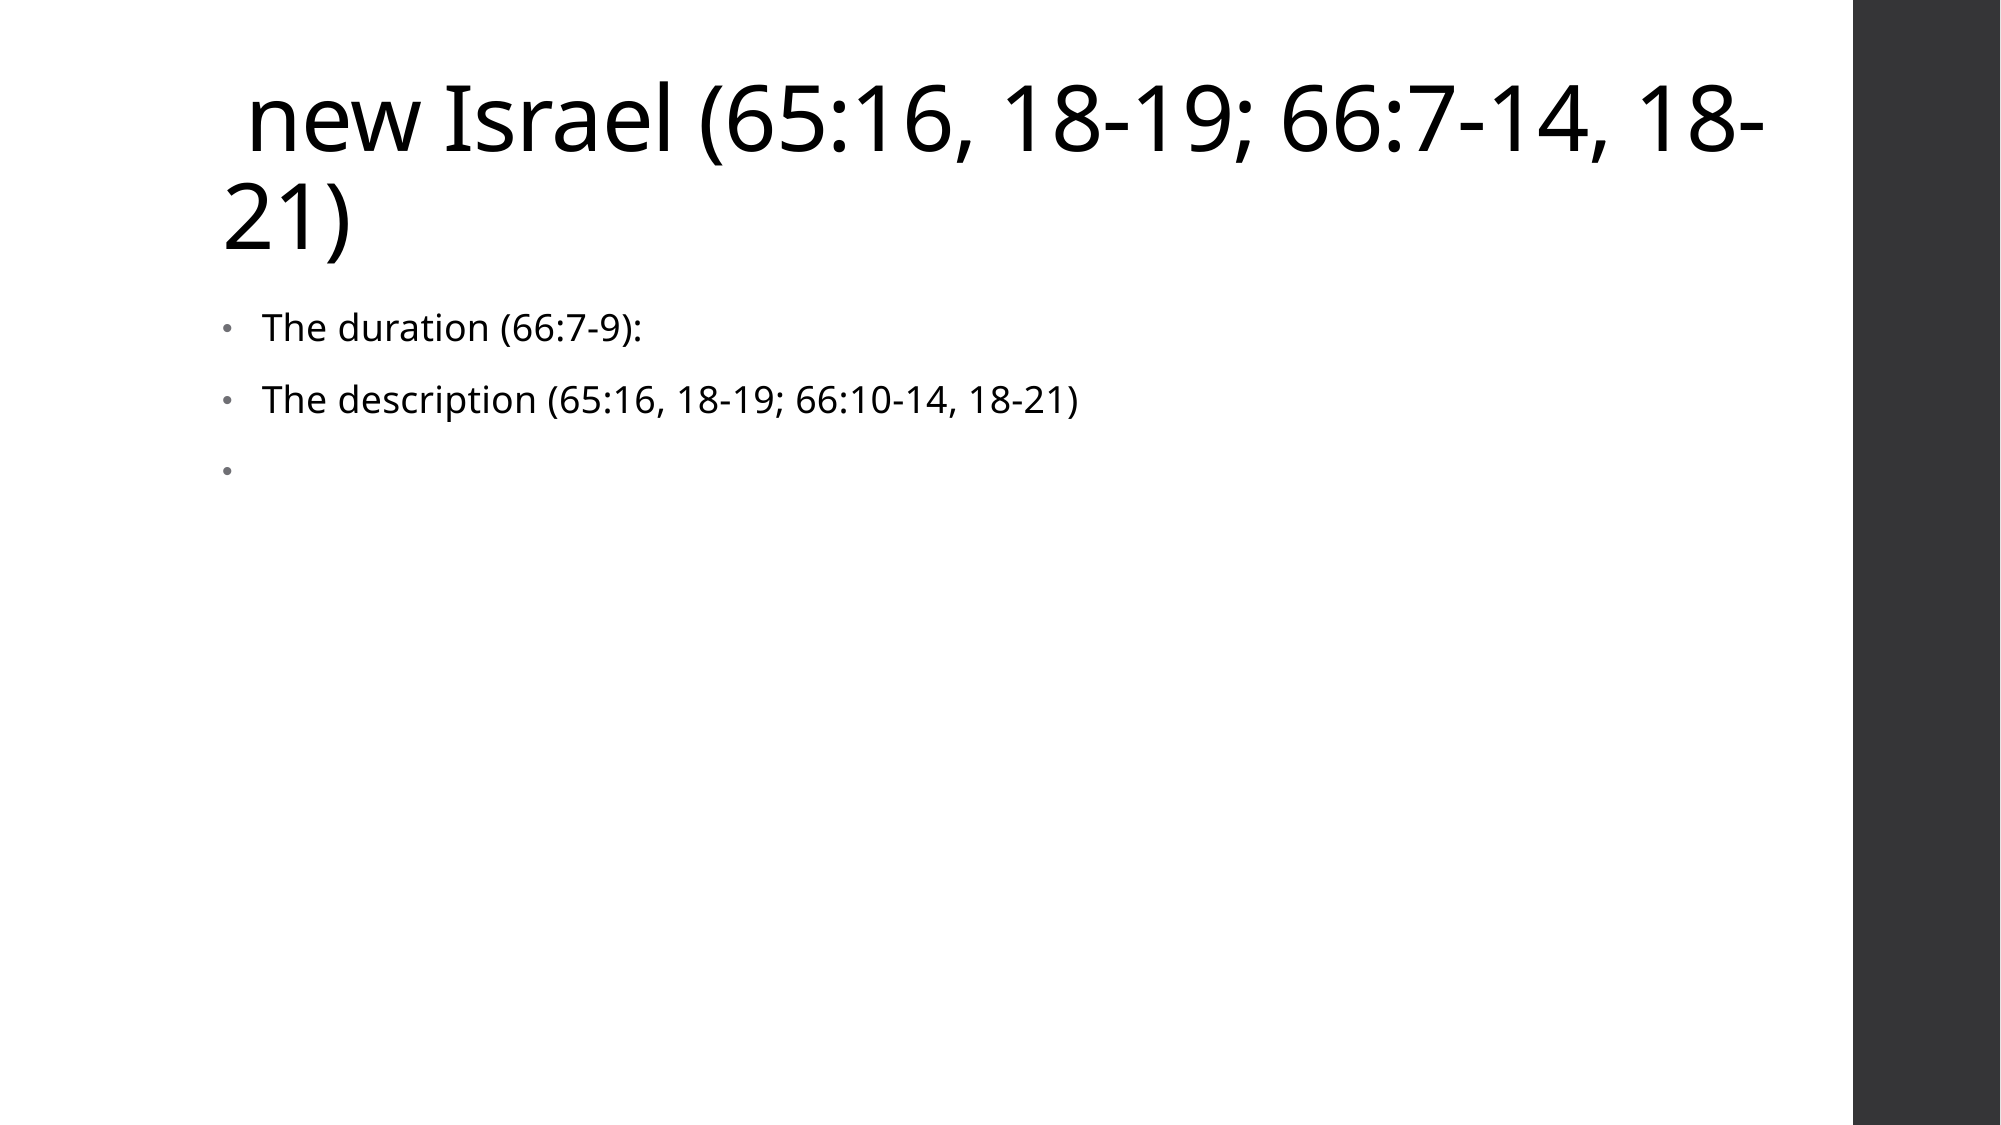

# new Israel (65:16, 18-19; 66:7-14, 18-21)
 The duration (66:7-9):
 The description (65:16, 18-19; 66:10-14, 18-21)